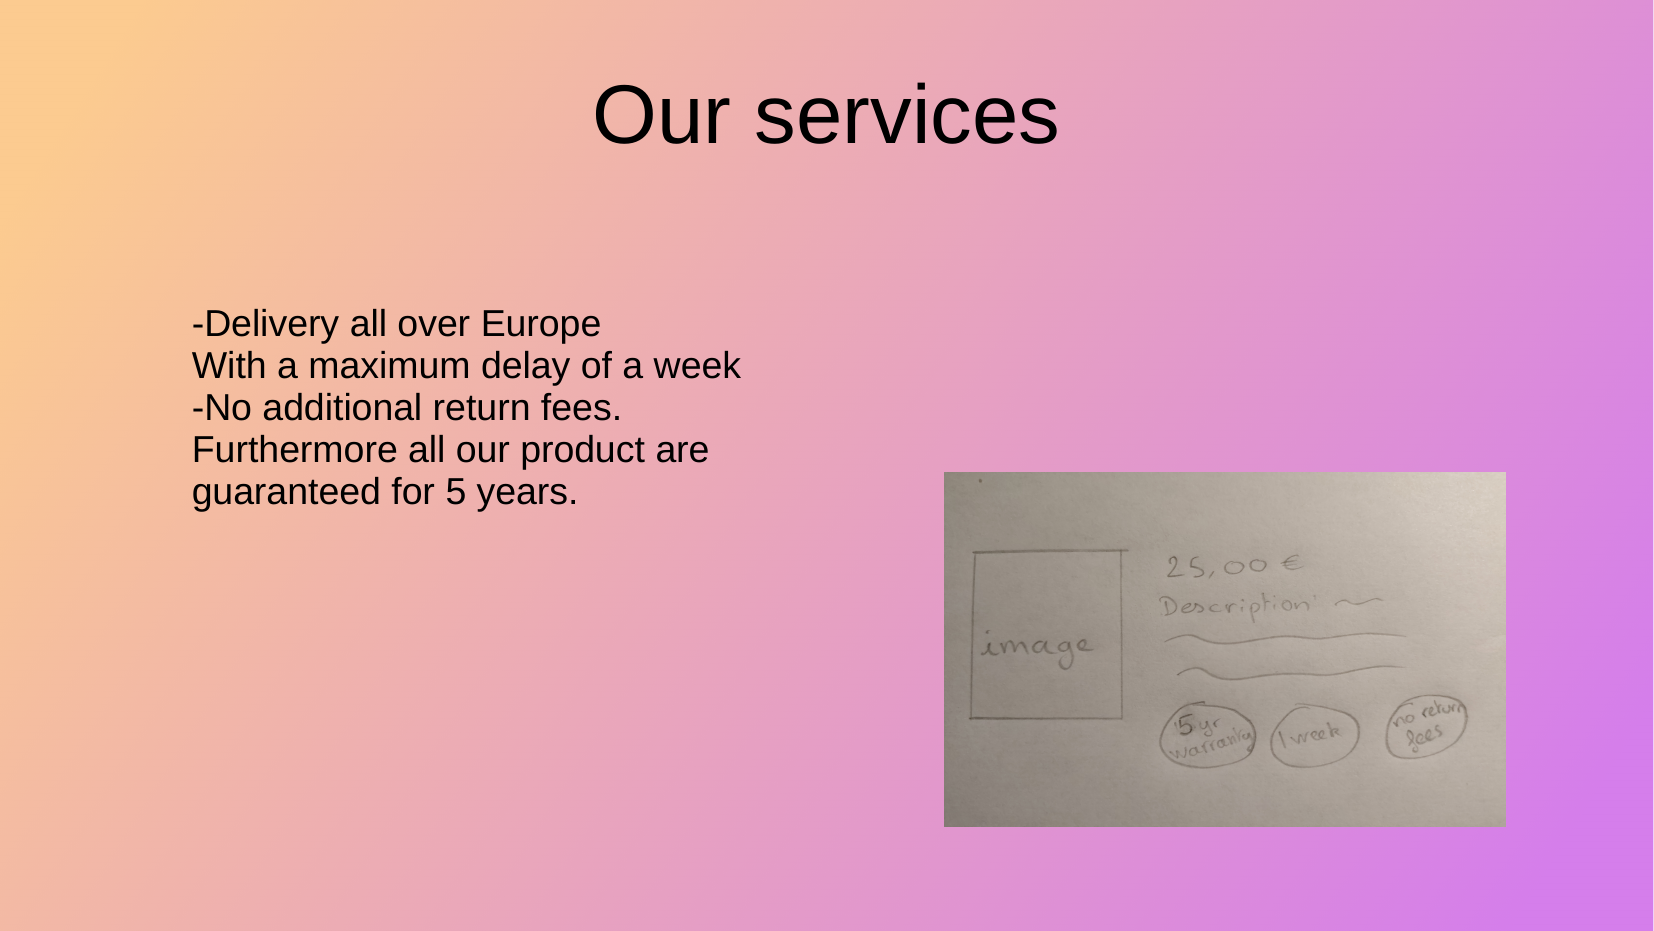

# Our services
-Delivery all over Europe
With a maximum delay of a week
-No additional return fees.
Furthermore all our product are
guaranteed for 5 years.